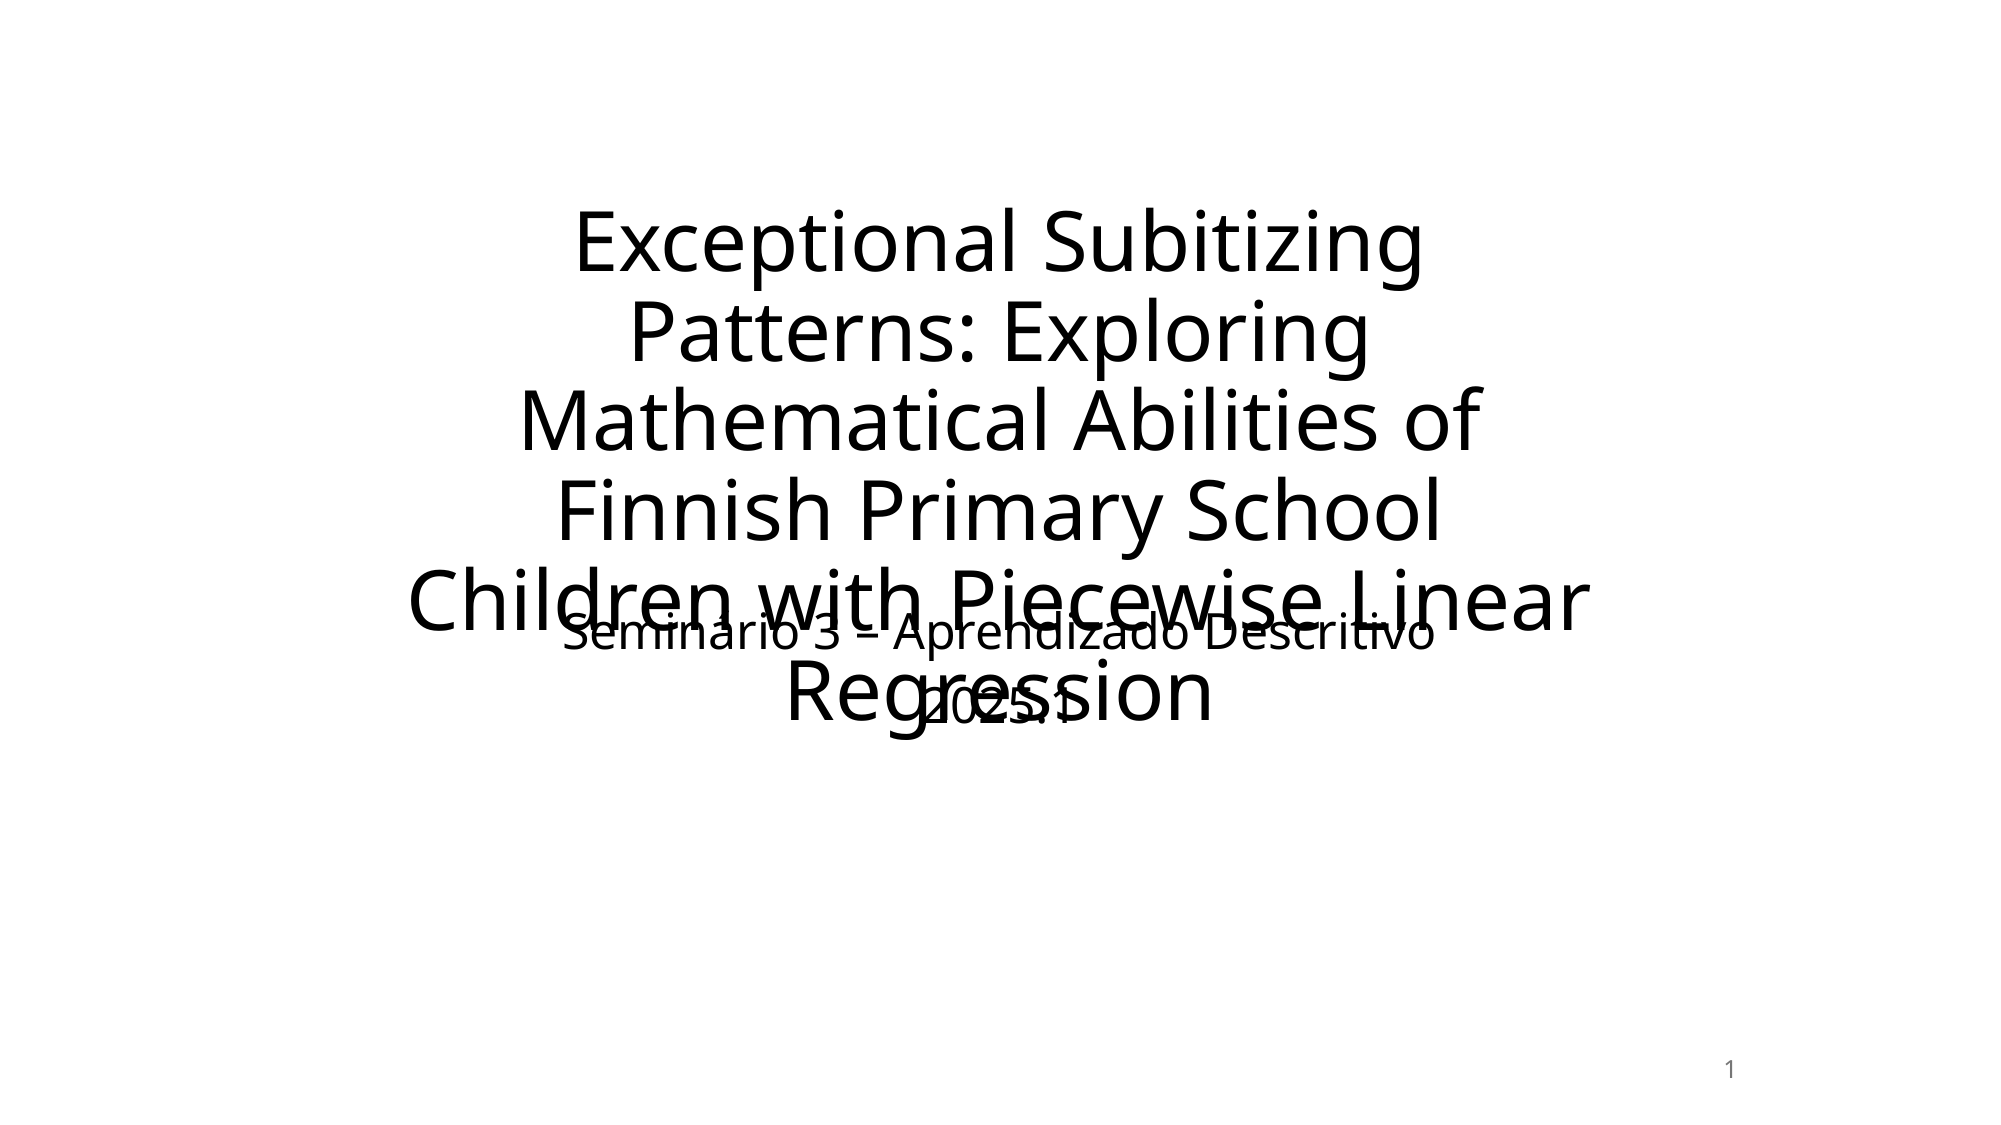

# Exceptional Subitizing Patterns: Exploring Mathematical Abilities of Finnish Primary School Children with Piecewise Linear Regression
Seminário 3 – Aprendizado Descritivo
2025.1